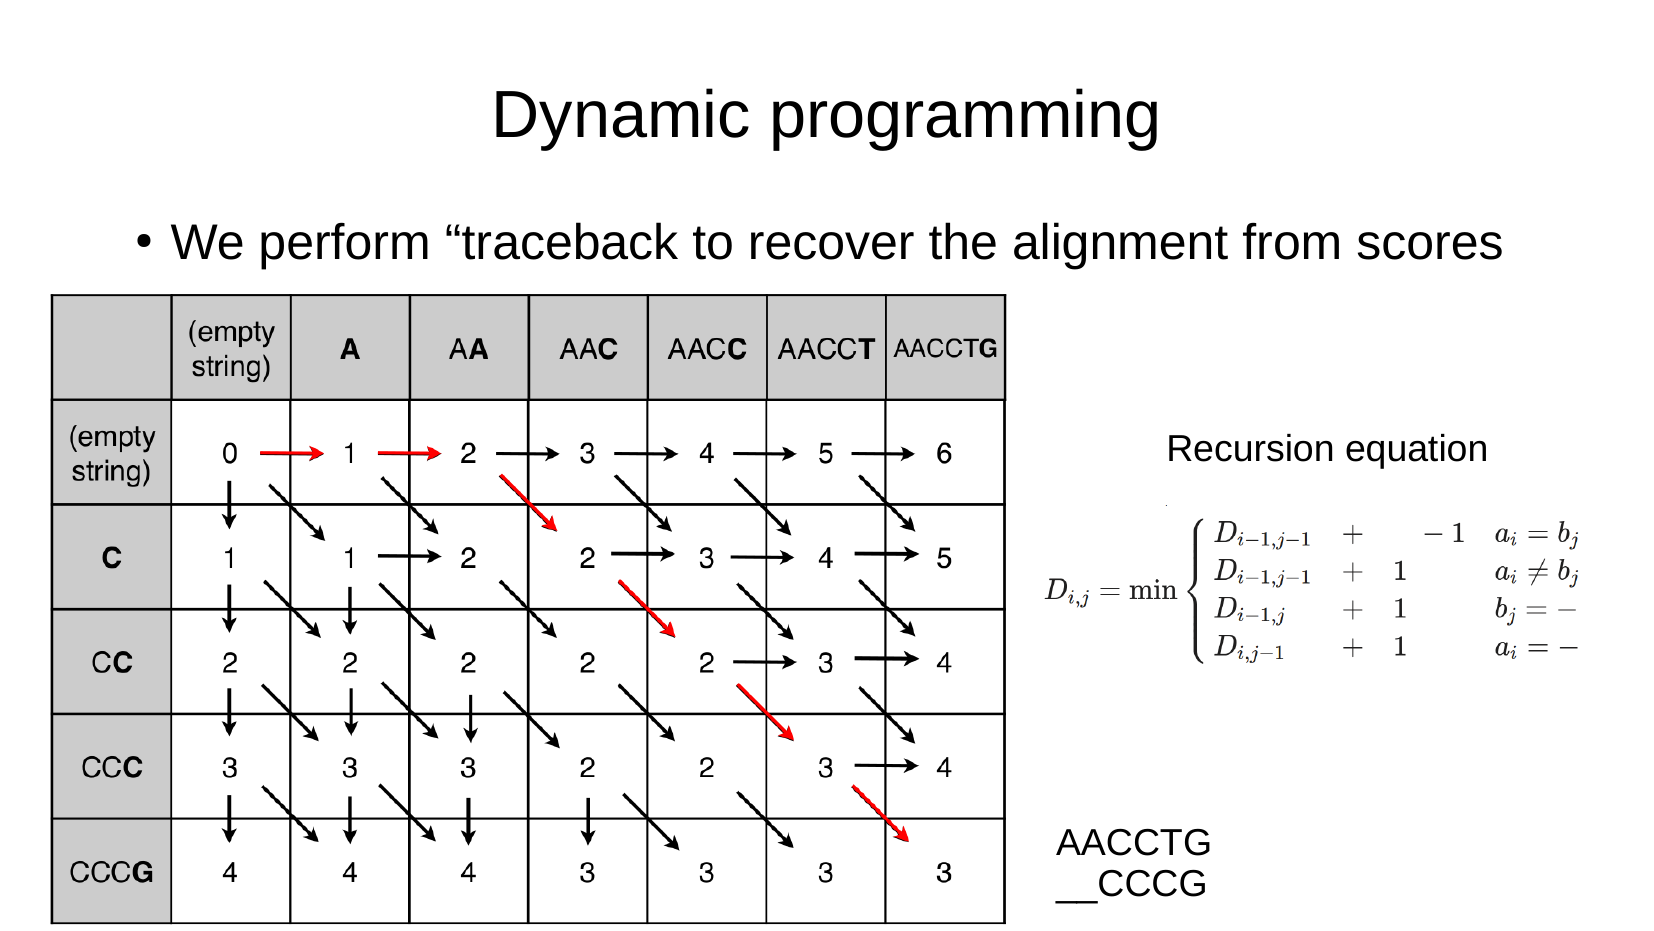

# Dynamic programming
We perform “traceback to recover the alignment from scores
Recursion equation
AACCTG
__CCCG